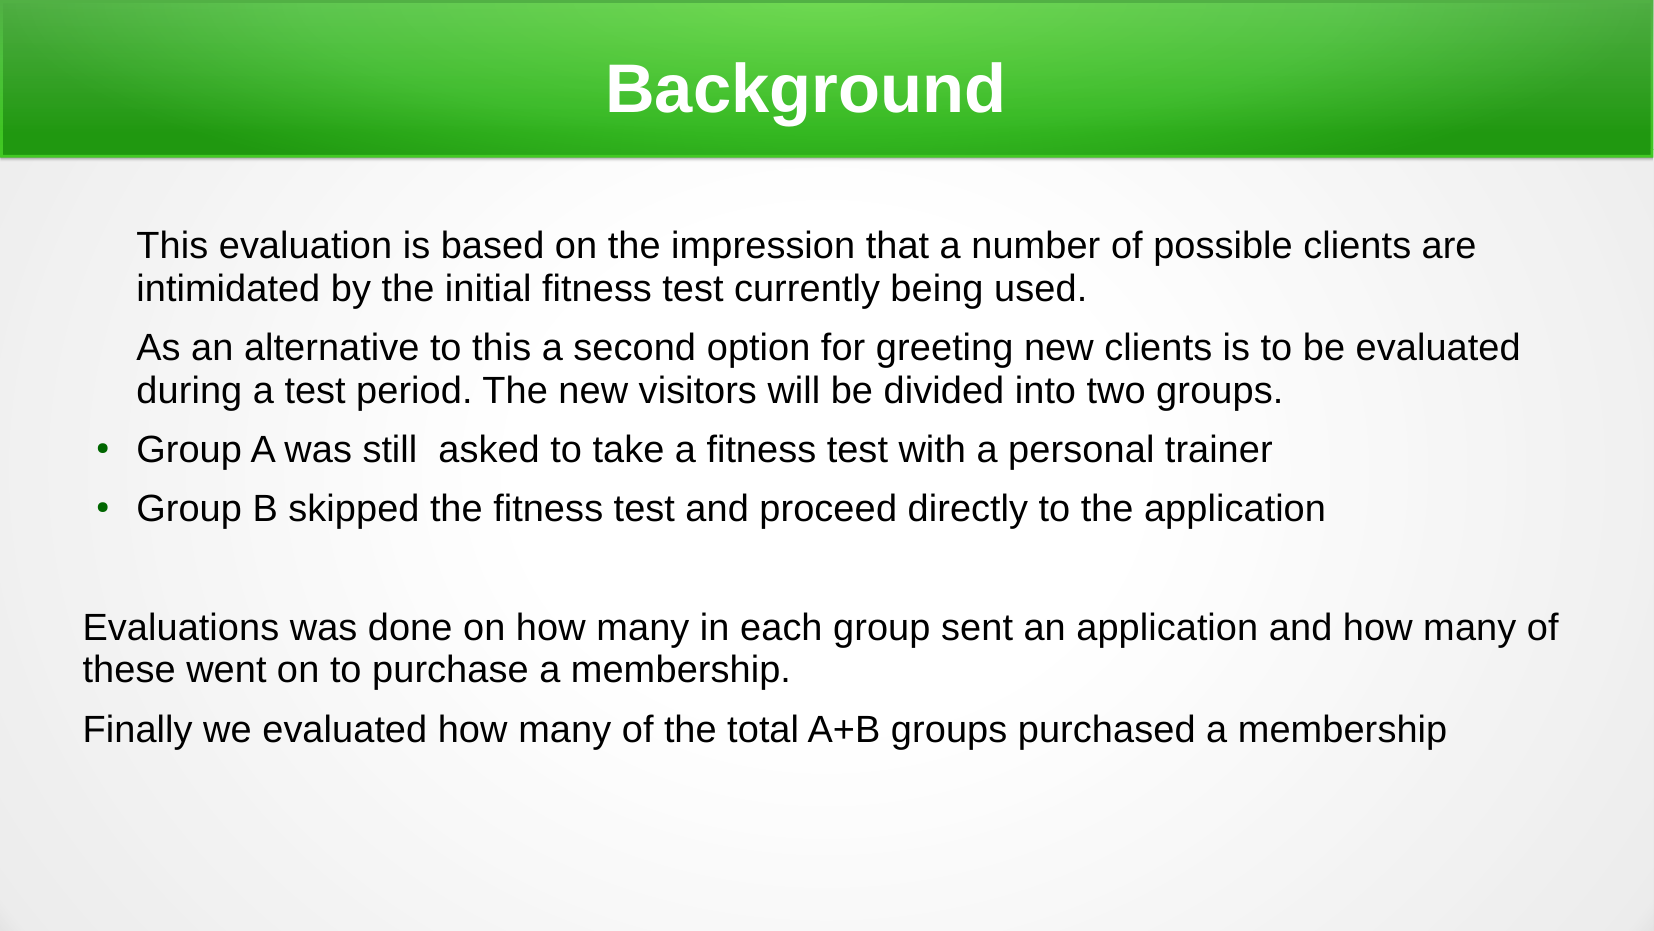

# Background
This evaluation is based on the impression that a number of possible clients are intimidated by the initial fitness test currently being used.
As an alternative to this a second option for greeting new clients is to be evaluated during a test period. The new visitors will be divided into two groups.
Group A was still asked to take a fitness test with a personal trainer
Group B skipped the fitness test and proceed directly to the application
Evaluations was done on how many in each group sent an application and how many of these went on to purchase a membership.
Finally we evaluated how many of the total A+B groups purchased a membership